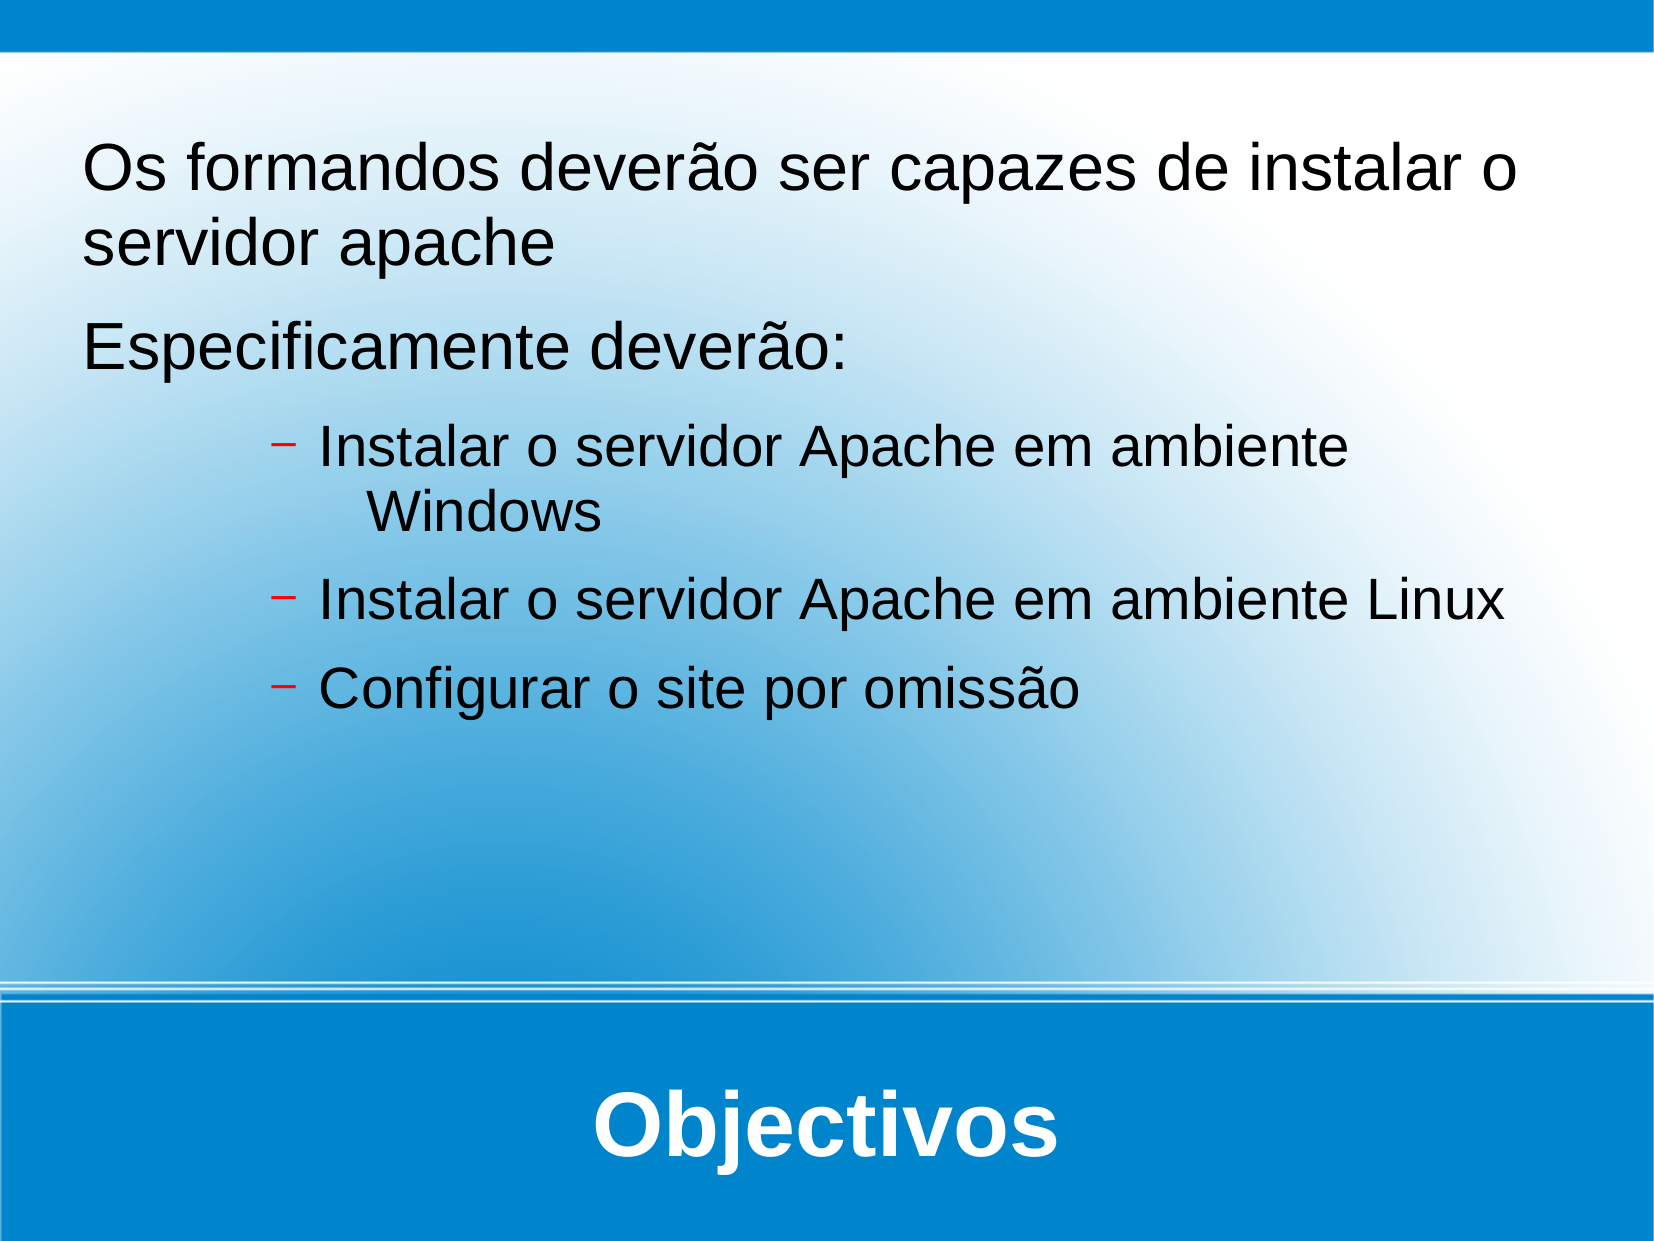

Os formandos deverão ser capazes de instalar o servidor apache
Especificamente deverão:
Instalar o servidor Apache em ambiente Windows
Instalar o servidor Apache em ambiente Linux
Configurar o site por omissão
# Objectivos